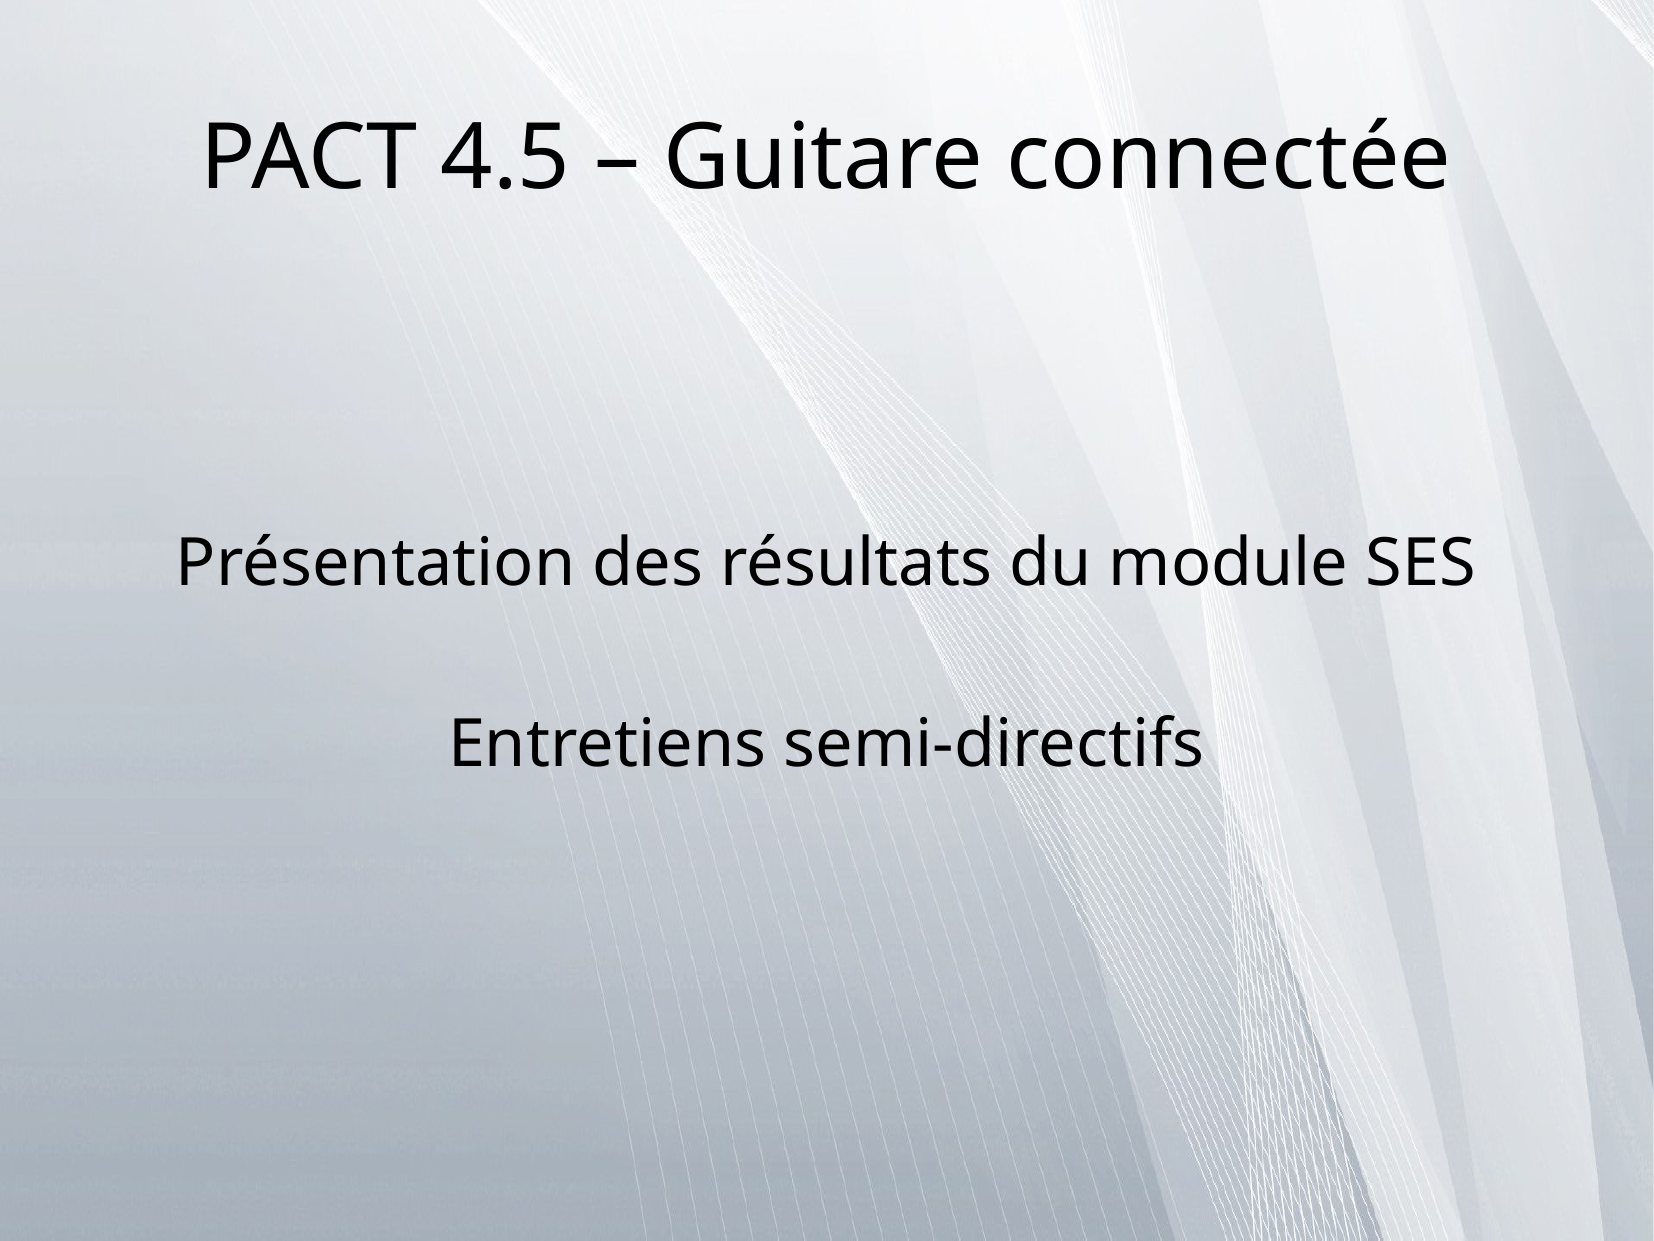

# PACT 4.5 – Guitare connectée
Présentation des résultats du module SES
Entretiens semi-directifs